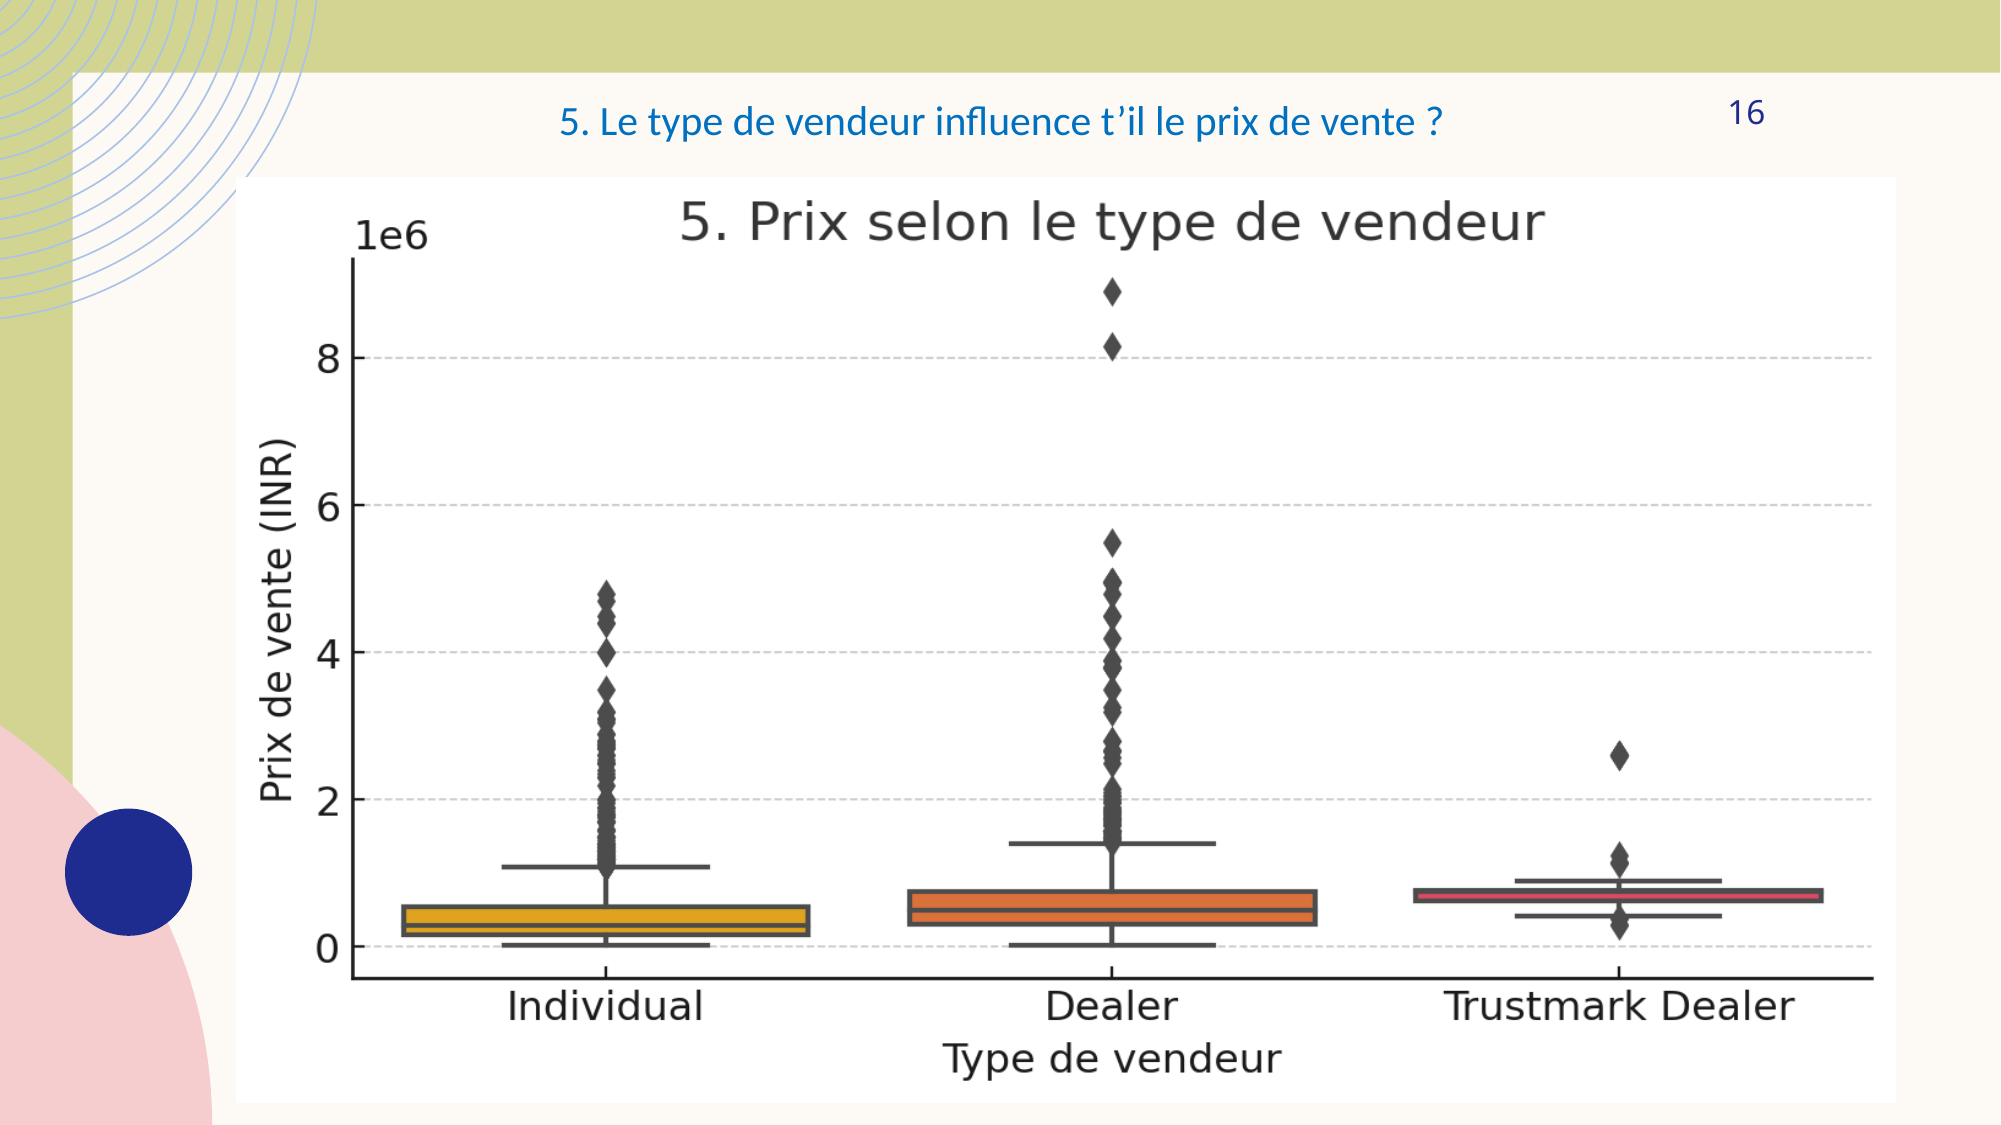

5. Le type de vendeur influence t’il le prix de vente ?